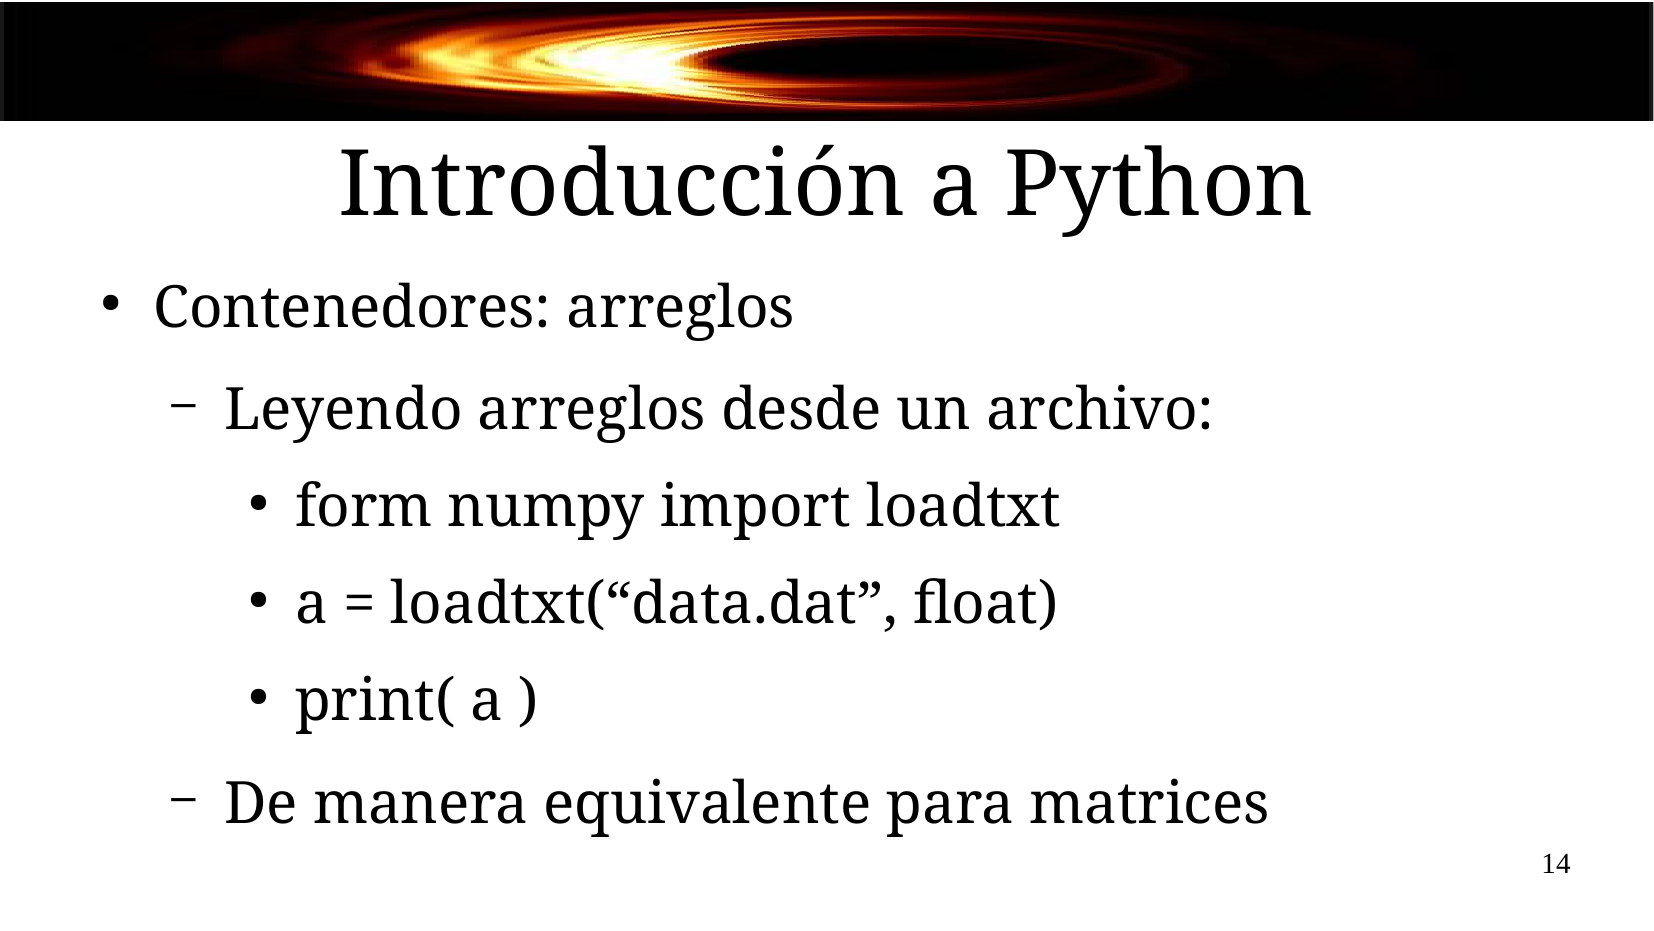

Introducción a Python
# Contenedores: arreglos
Leyendo arreglos desde un archivo:
form numpy import loadtxt
a = loadtxt(“data.dat”, float)
print( a )
De manera equivalente para matrices
14